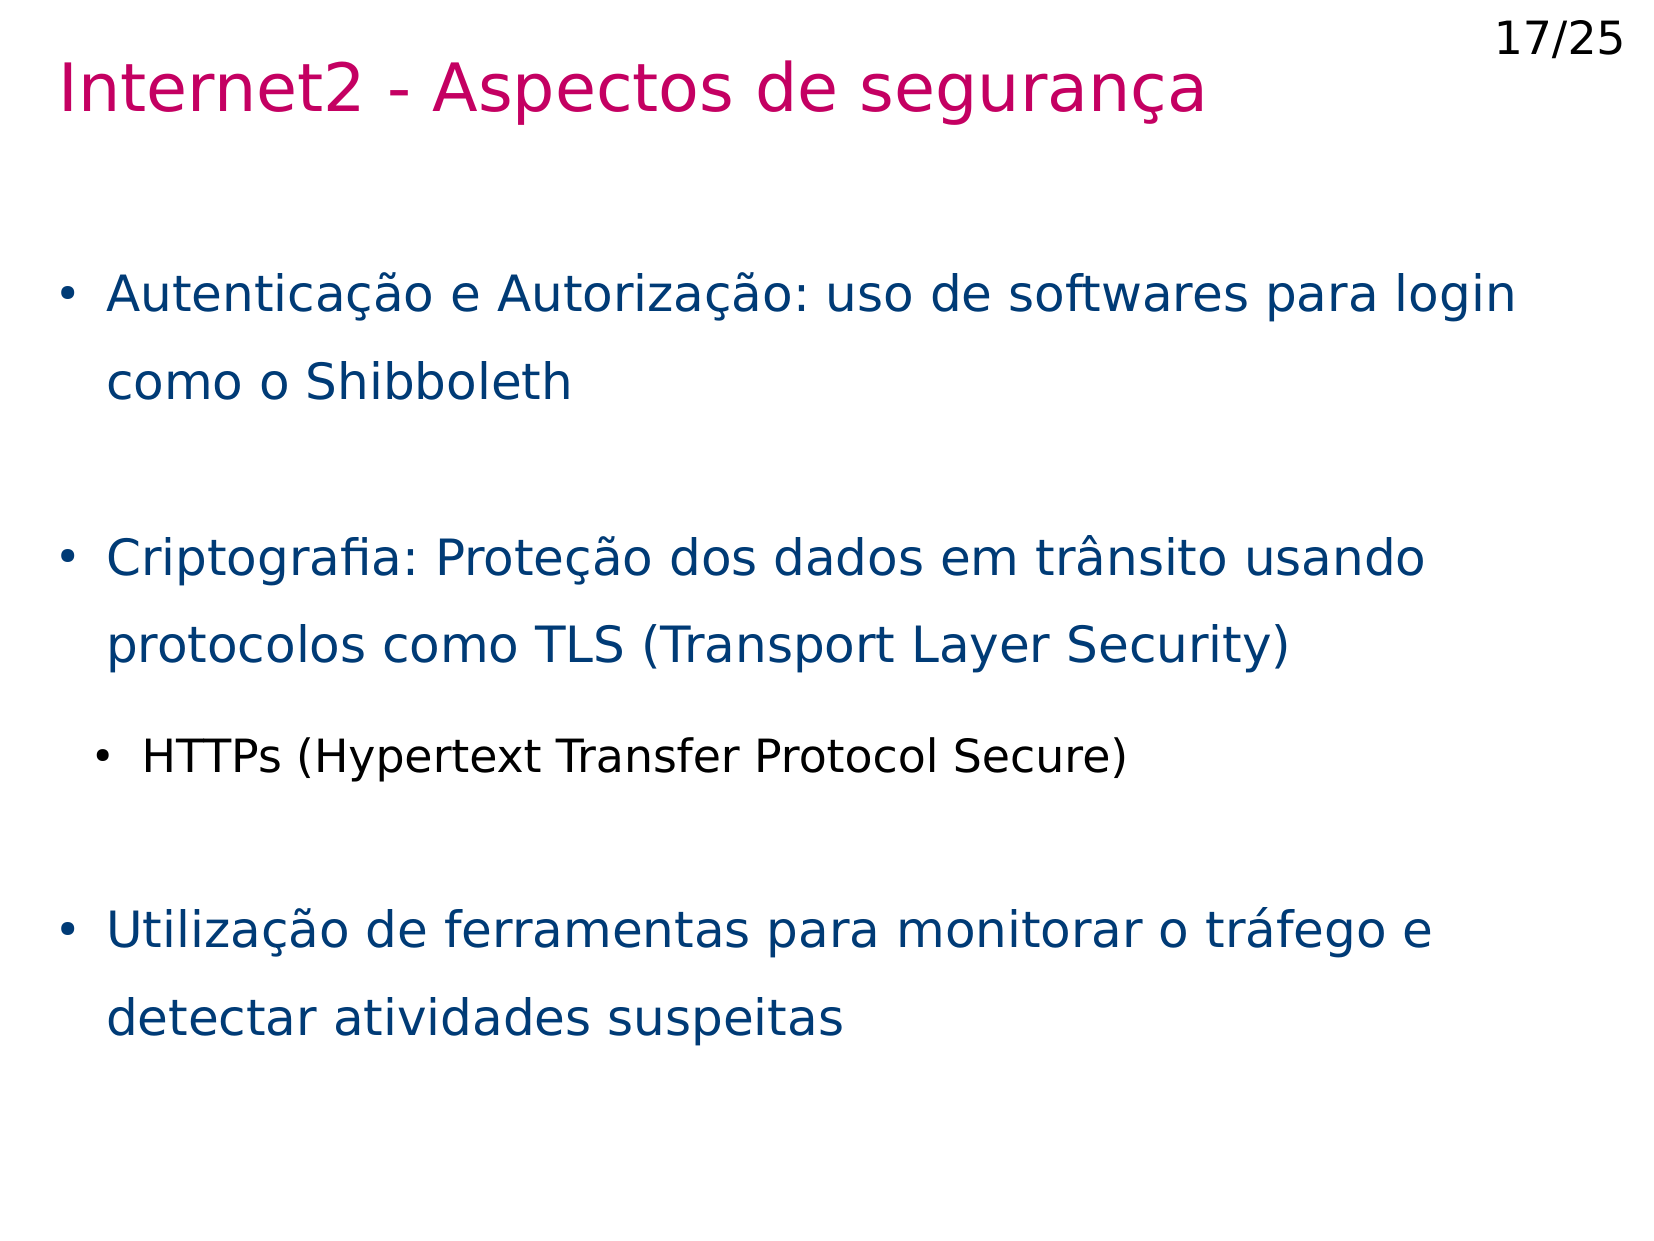

17
# Internet2 - Aspectos de segurança
Autenticação e Autorização: uso de softwares para login como o Shibboleth
Criptografia: Proteção dos dados em trânsito usando protocolos como TLS (Transport Layer Security)
HTTPs (Hypertext Transfer Protocol Secure)
Utilização de ferramentas para monitorar o tráfego e detectar atividades suspeitas